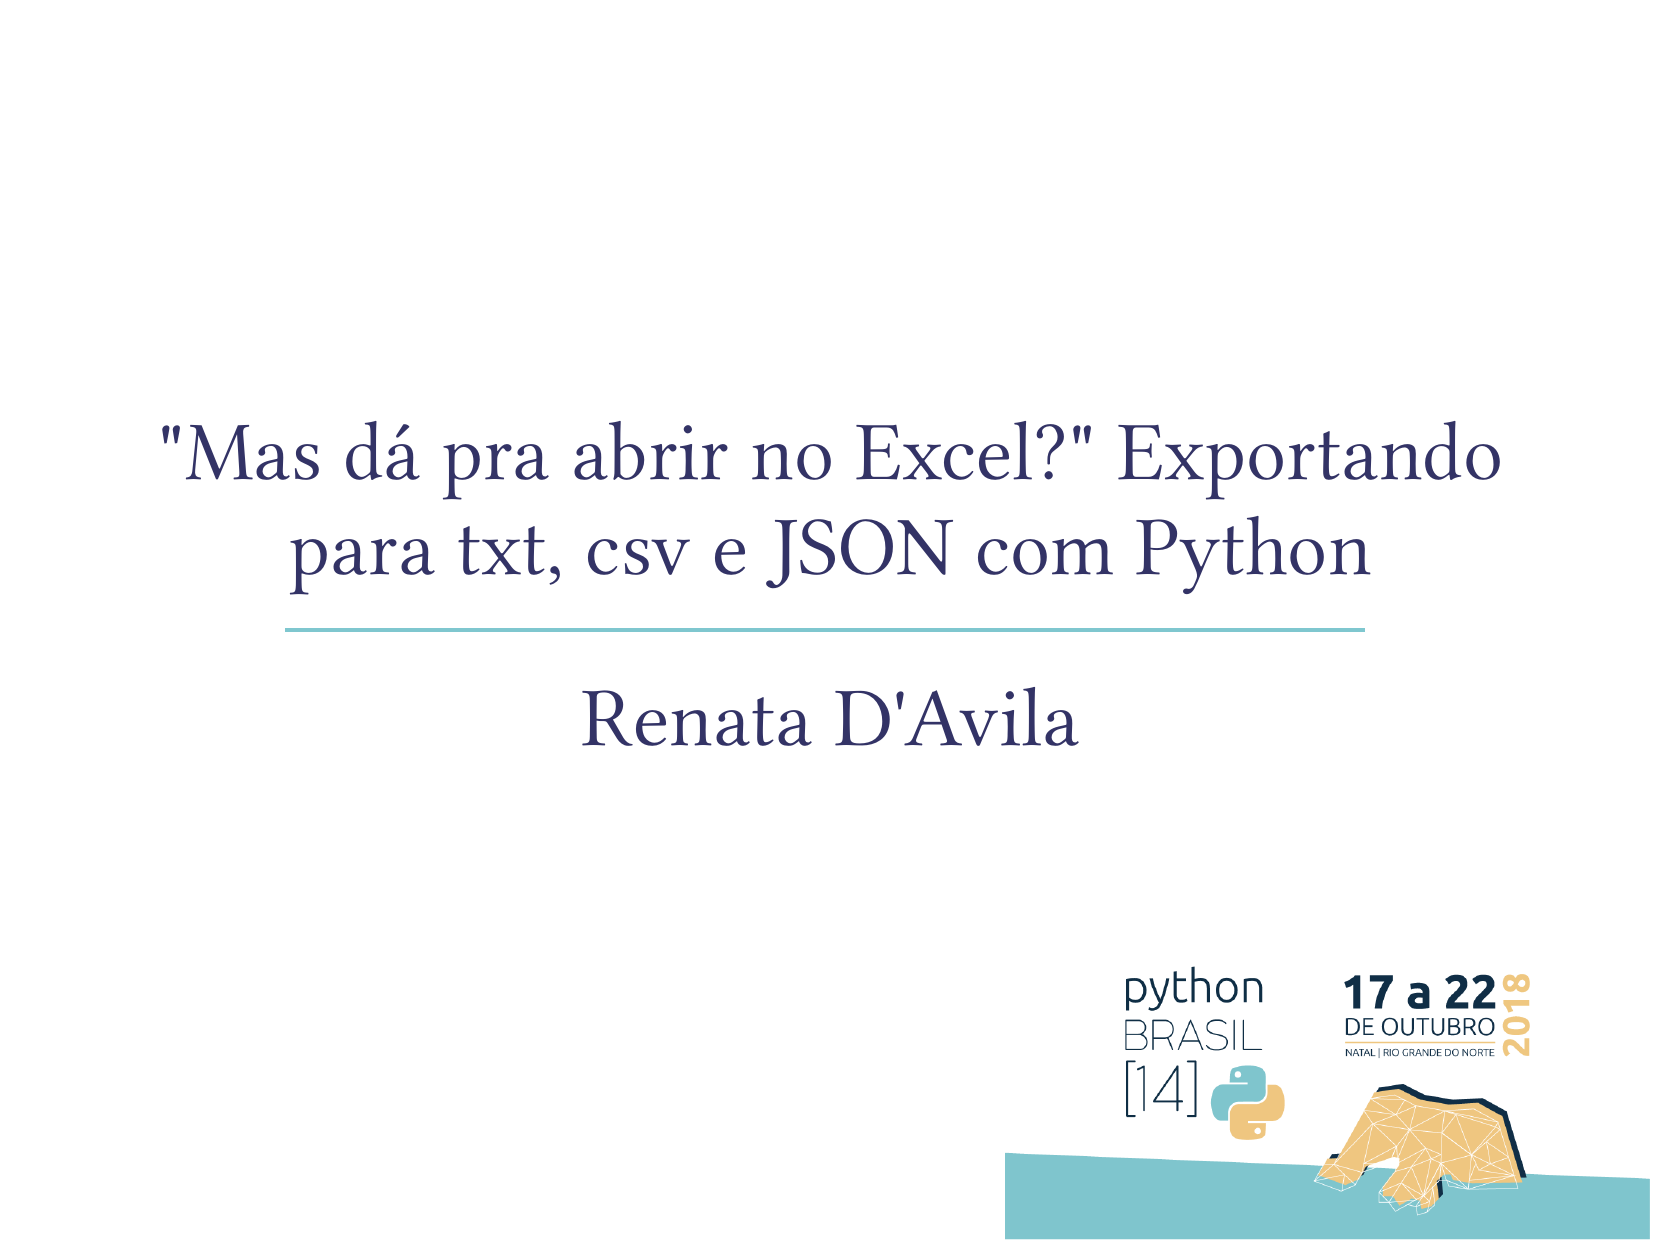

# "Mas dá pra abrir no Excel?" Exportando para txt, csv e JSON com Python
Renata D'Avila